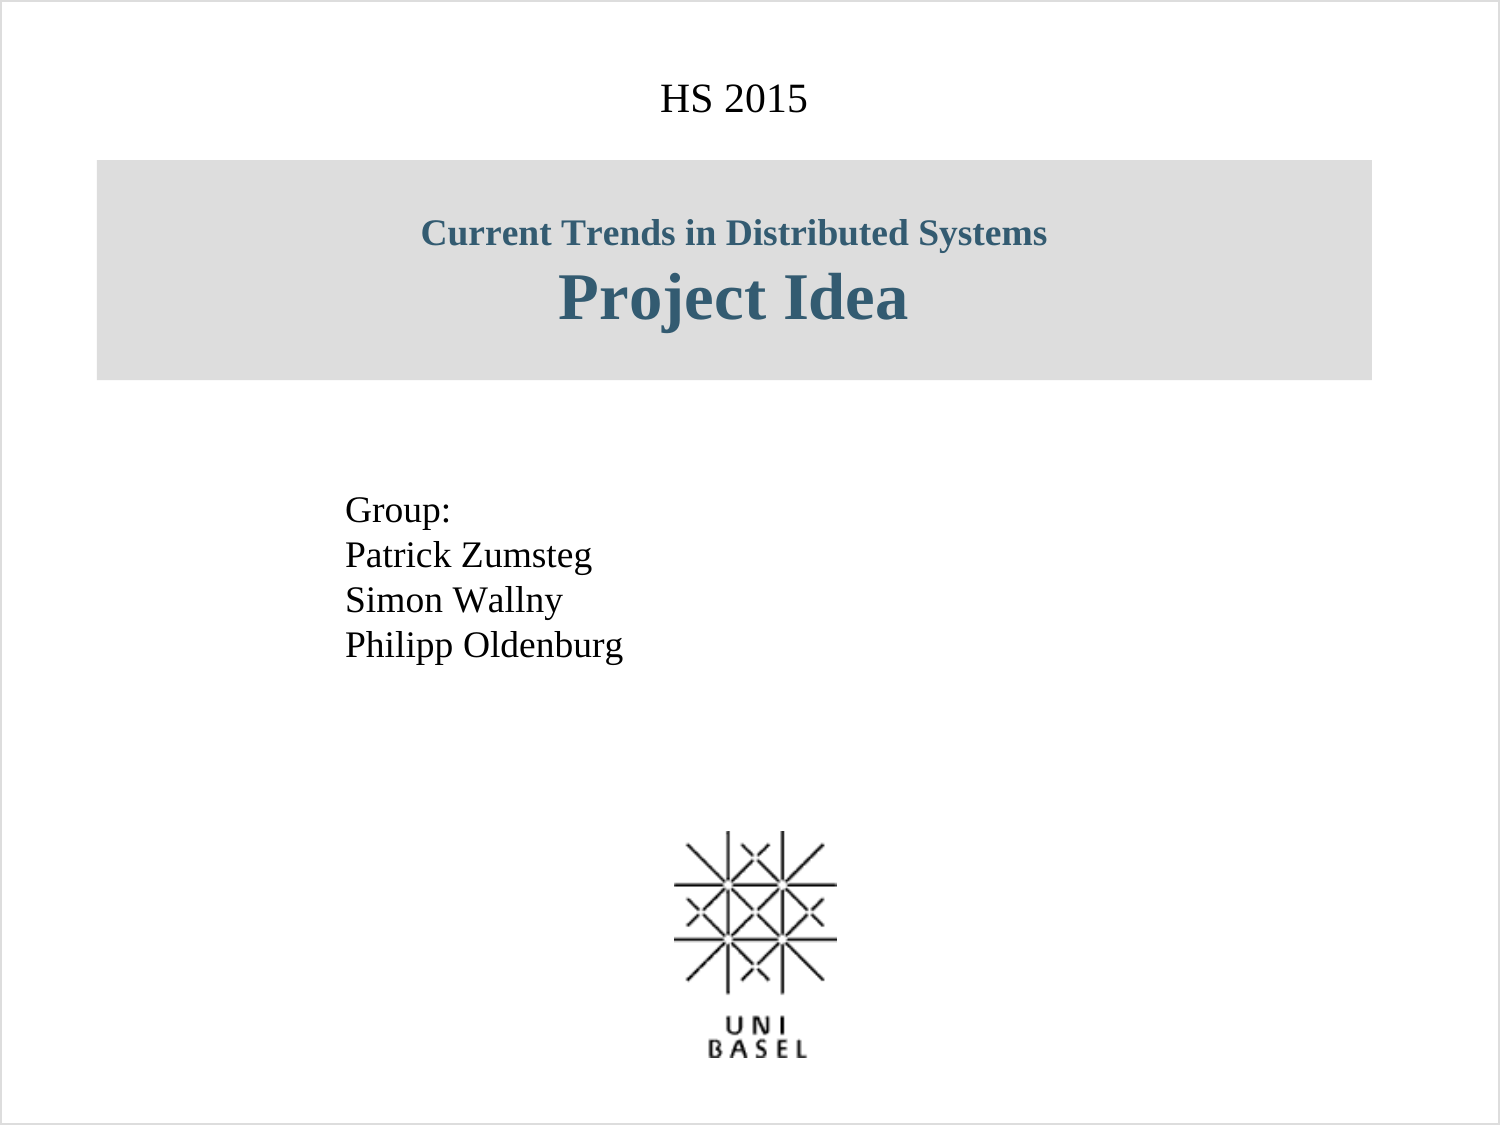

HS 2015
Current Trends in Distributed Systems
Project Idea
Group:
Patrick Zumsteg
Simon Wallny
Philipp Oldenburg